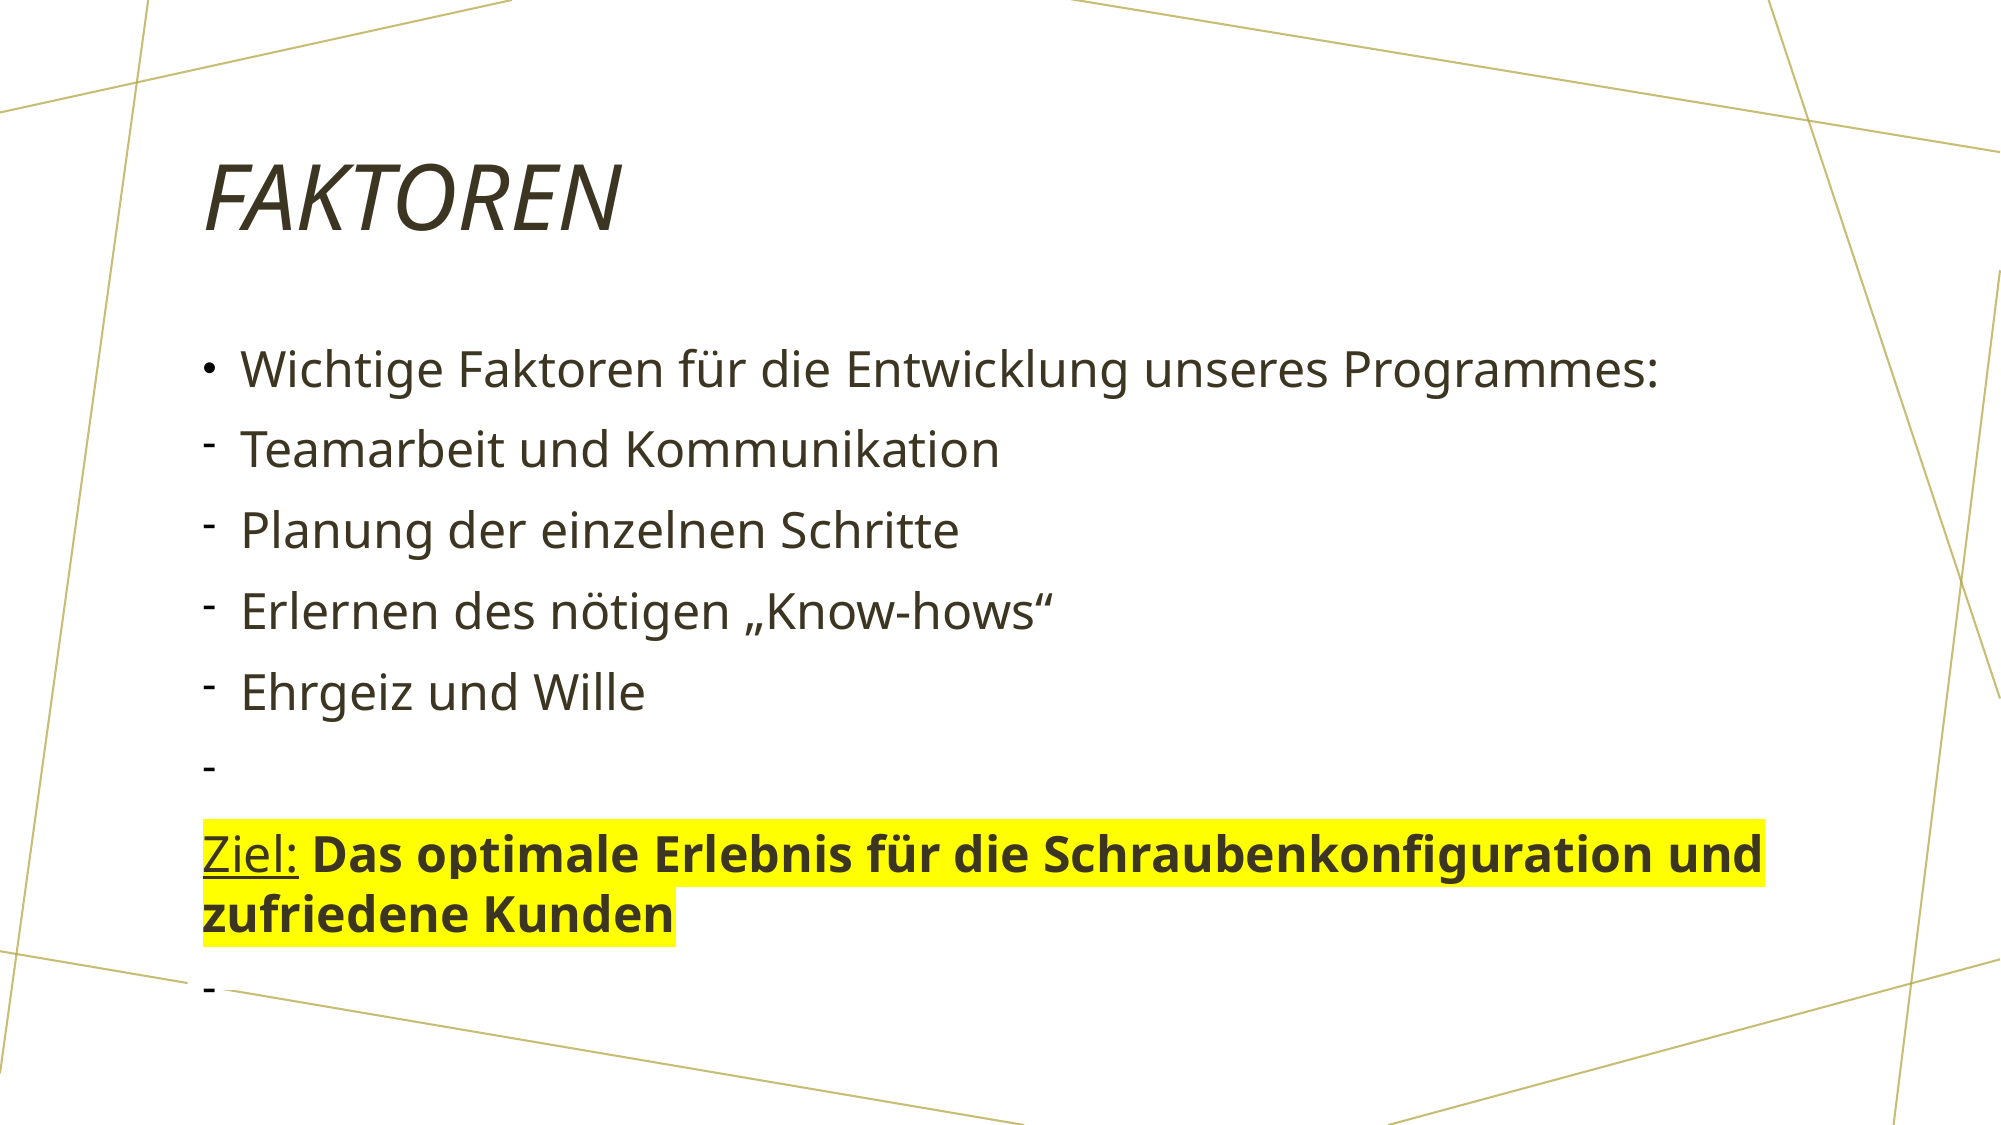

# Faktoren
Wichtige Faktoren für die Entwicklung unseres Programmes:
Teamarbeit und Kommunikation
Planung der einzelnen Schritte
Erlernen des nötigen „Know-hows“
Ehrgeiz und Wille
Ziel: Das optimale Erlebnis für die Schraubenkonfiguration und zufriedene Kunden